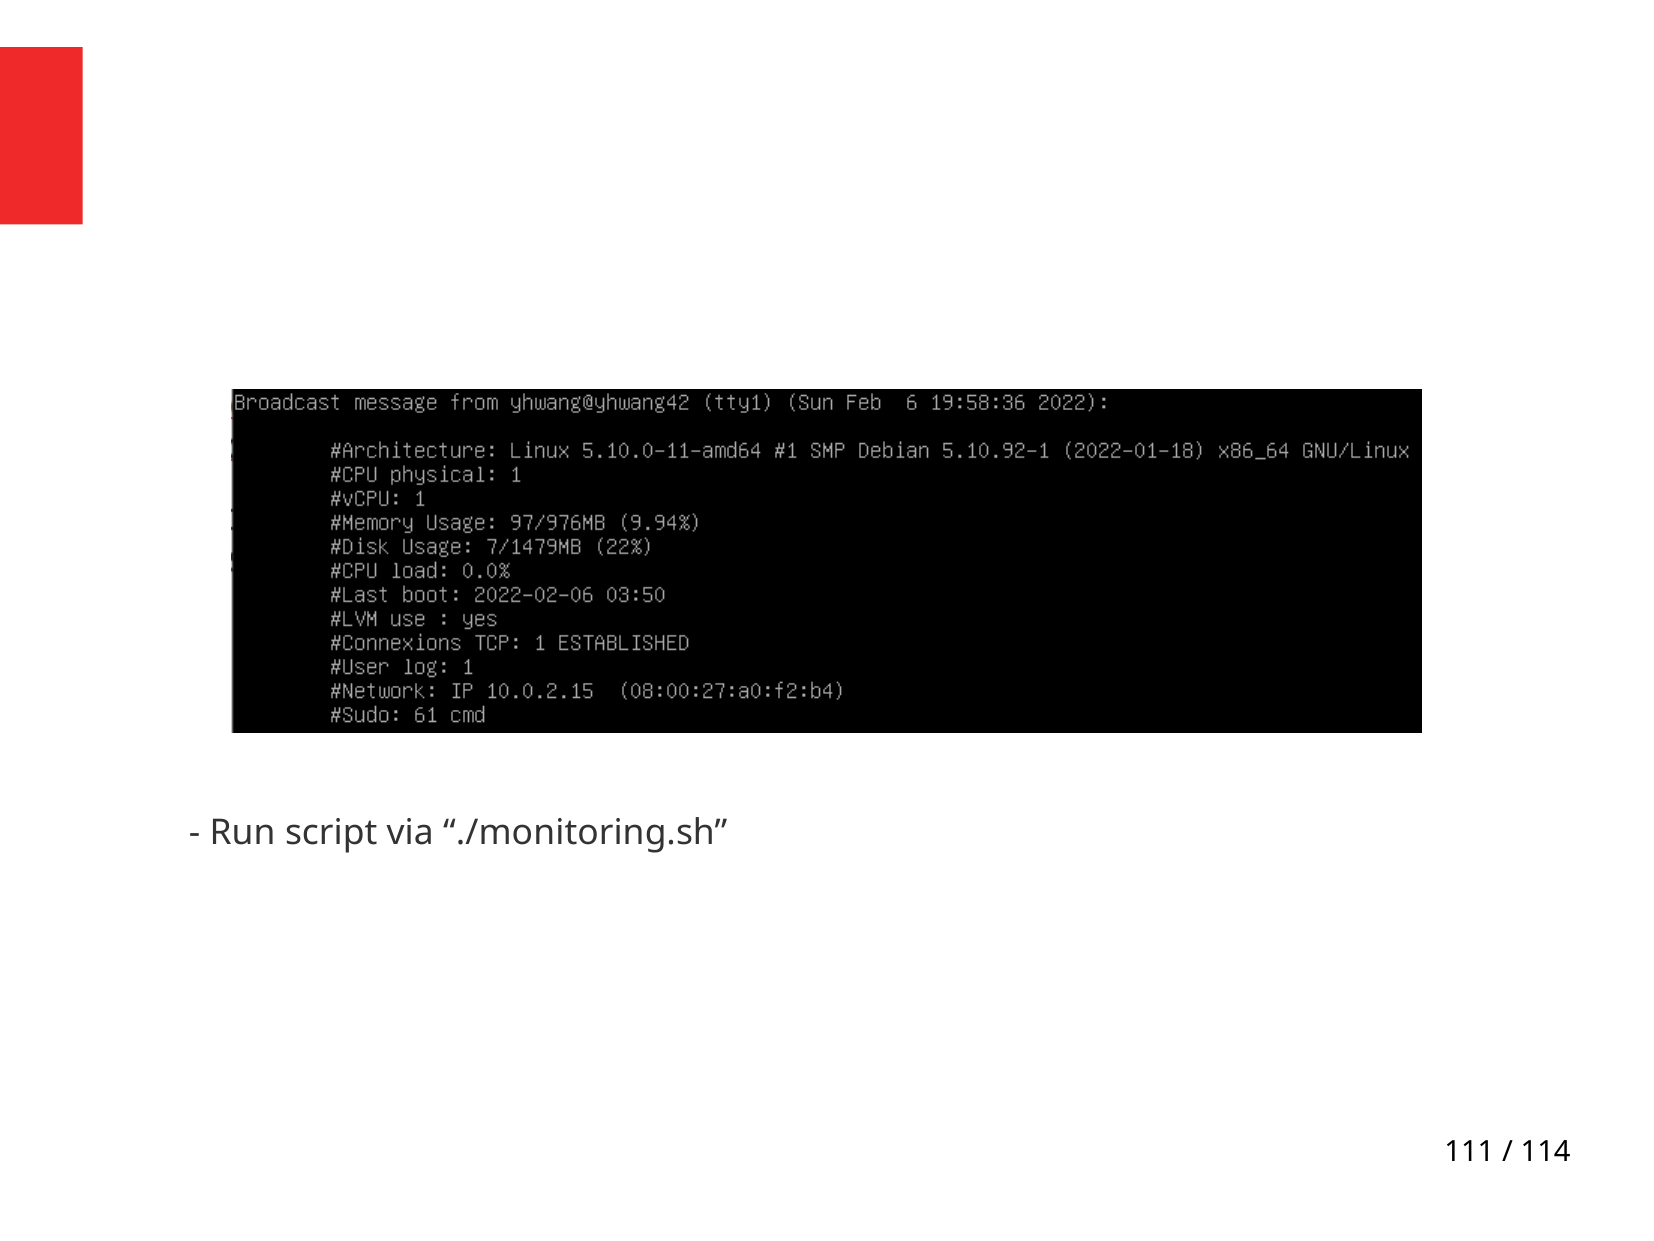

# - Run script via “./monitoring.sh”
111